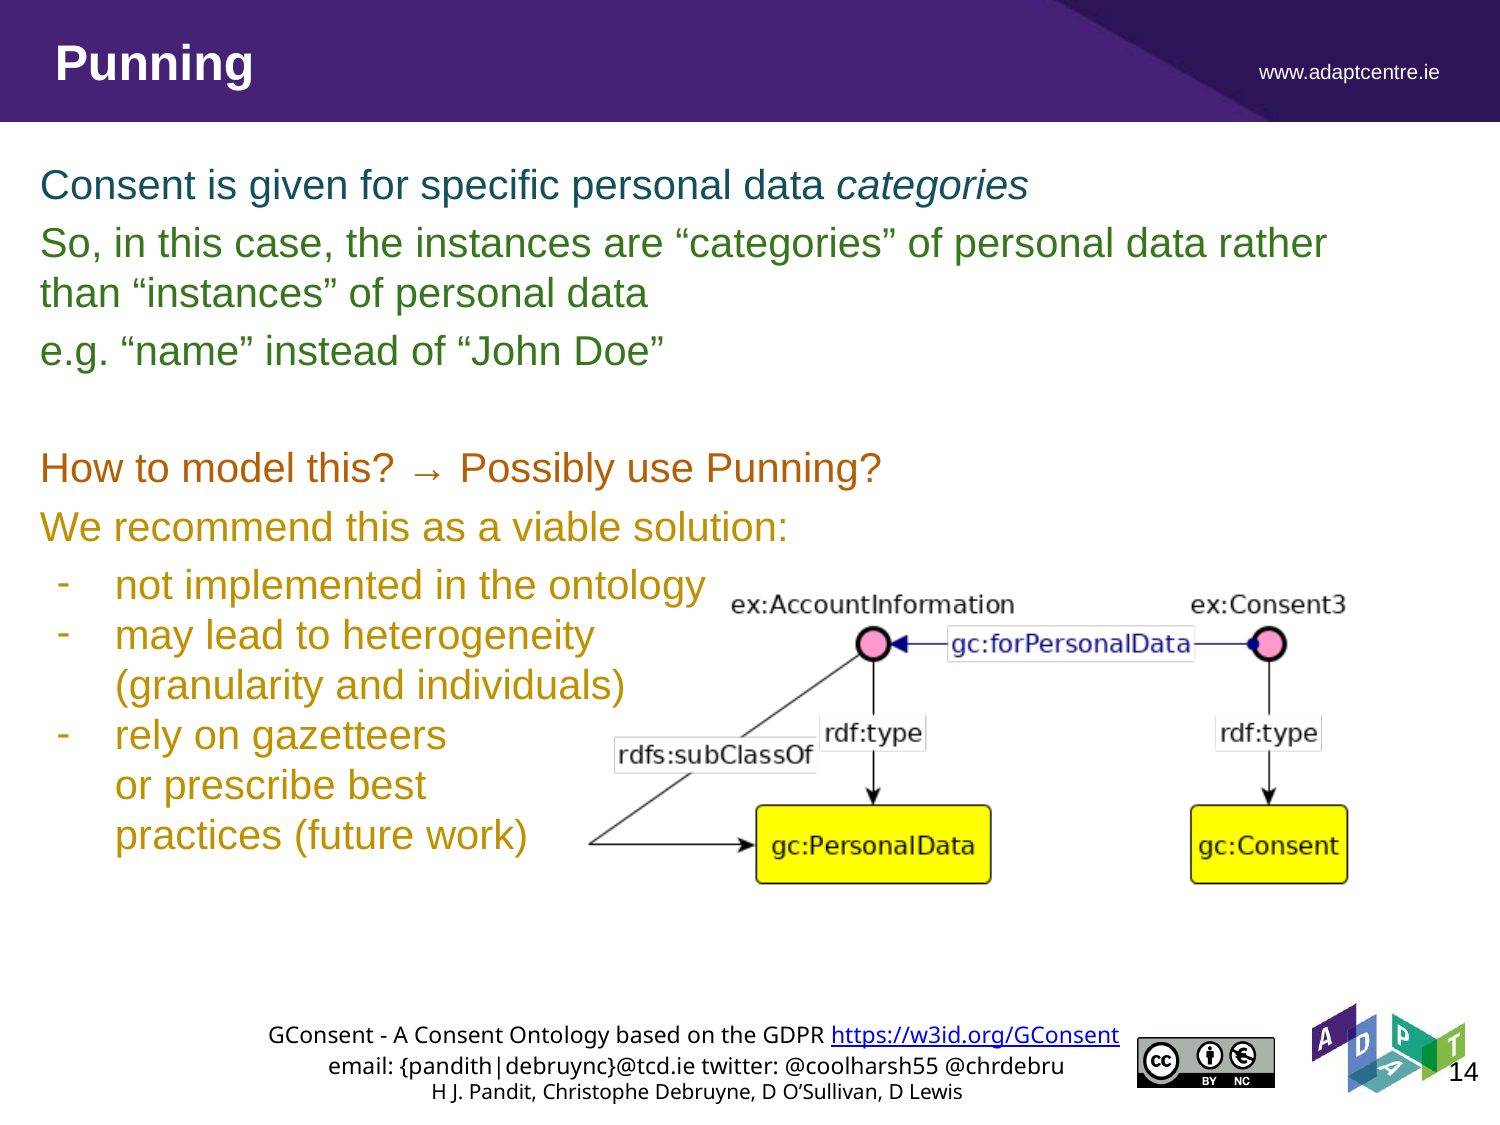

# Punning
Consent is given for specific personal data categories
So, in this case, the instances are “categories” of personal data rather than “instances” of personal data
e.g. “name” instead of “John Doe”
How to model this? → Possibly use Punning?
We recommend this as a viable solution:
not implemented in the ontology
may lead to heterogeneity
(granularity and individuals)
rely on gazetteers
or prescribe best
practices (future work)